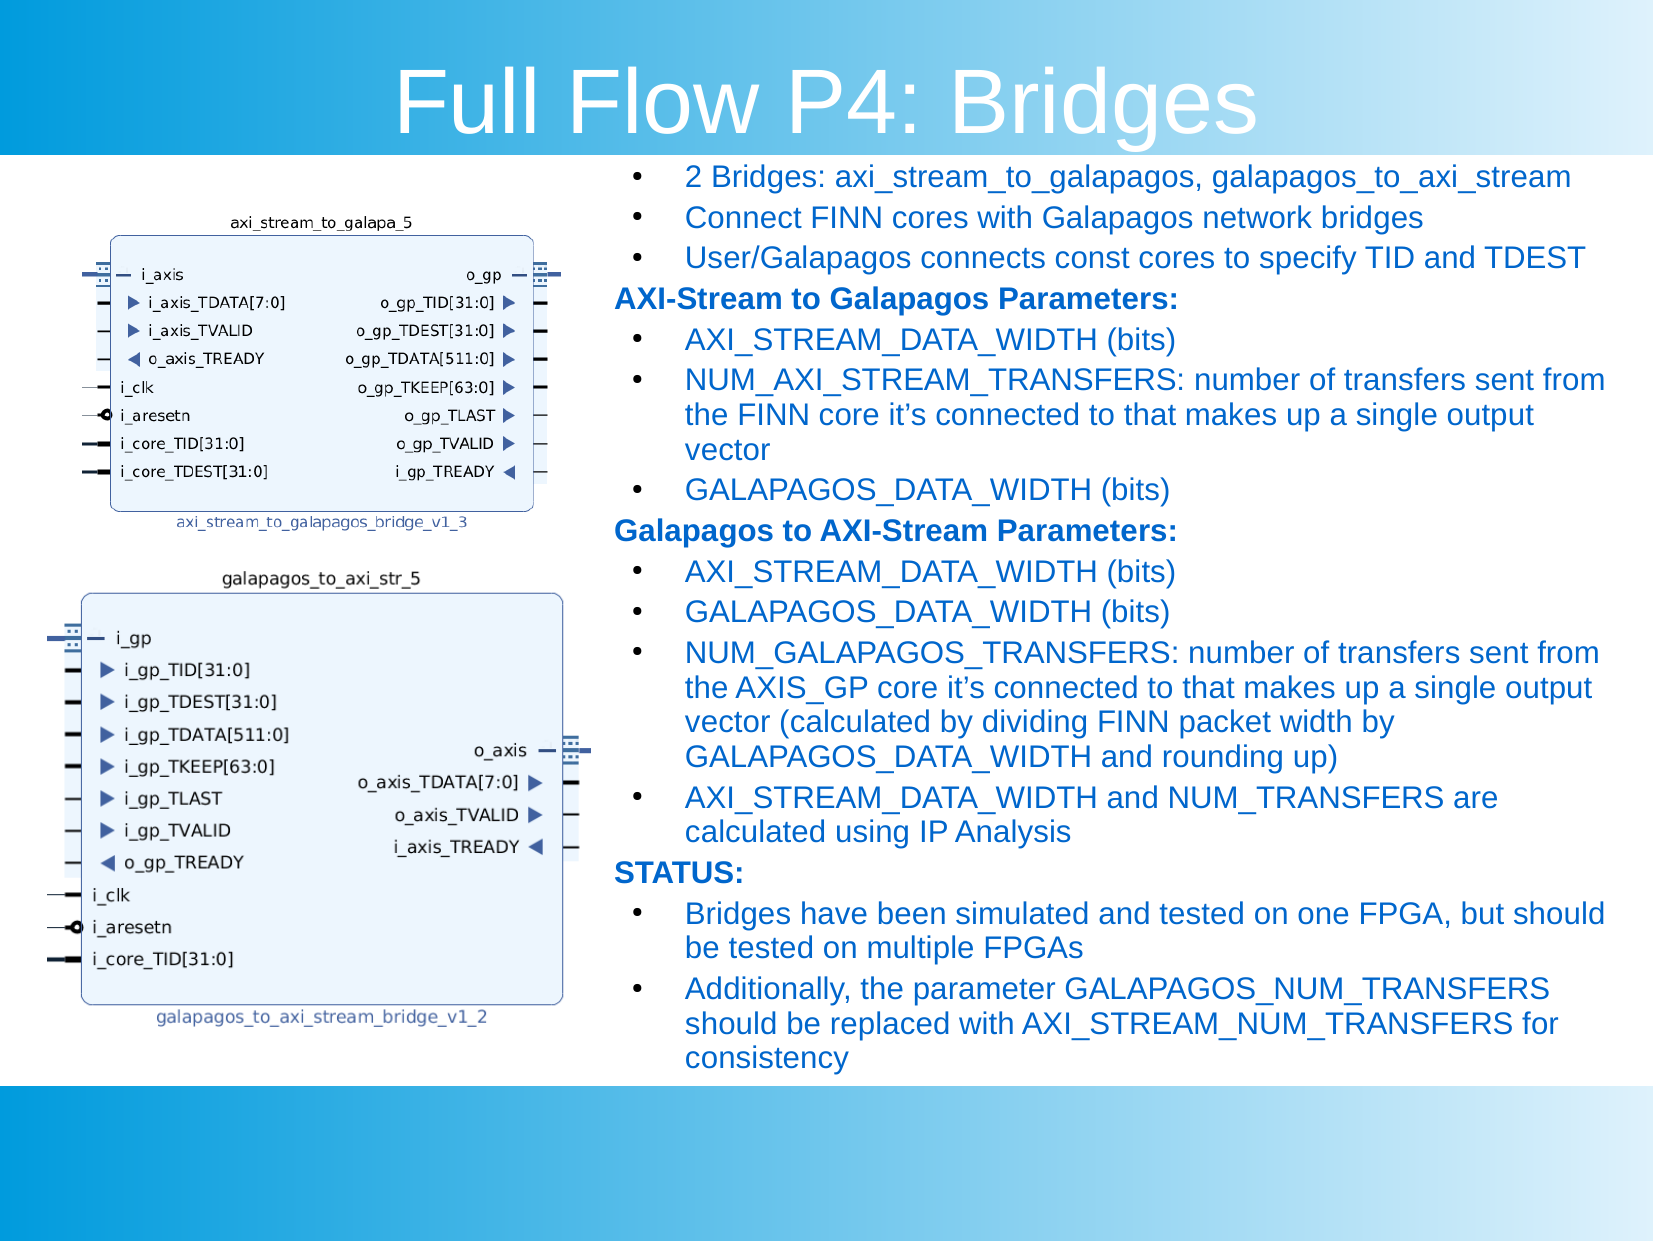

# Full Flow P4: Bridges
2 Bridges: axi_stream_to_galapagos, galapagos_to_axi_stream
Connect FINN cores with Galapagos network bridges
User/Galapagos connects const cores to specify TID and TDEST
AXI-Stream to Galapagos Parameters:
AXI_STREAM_DATA_WIDTH (bits)
NUM_AXI_STREAM_TRANSFERS: number of transfers sent from the FINN core it’s connected to that makes up a single output vector
GALAPAGOS_DATA_WIDTH (bits)
Galapagos to AXI-Stream Parameters:
AXI_STREAM_DATA_WIDTH (bits)
GALAPAGOS_DATA_WIDTH (bits)
NUM_GALAPAGOS_TRANSFERS: number of transfers sent from the AXIS_GP core it’s connected to that makes up a single output vector (calculated by dividing FINN packet width by GALAPAGOS_DATA_WIDTH and rounding up)
AXI_STREAM_DATA_WIDTH and NUM_TRANSFERS are calculated using IP Analysis
STATUS:
Bridges have been simulated and tested on one FPGA, but should be tested on multiple FPGAs
Additionally, the parameter GALAPAGOS_NUM_TRANSFERS should be replaced with AXI_STREAM_NUM_TRANSFERS for consistency